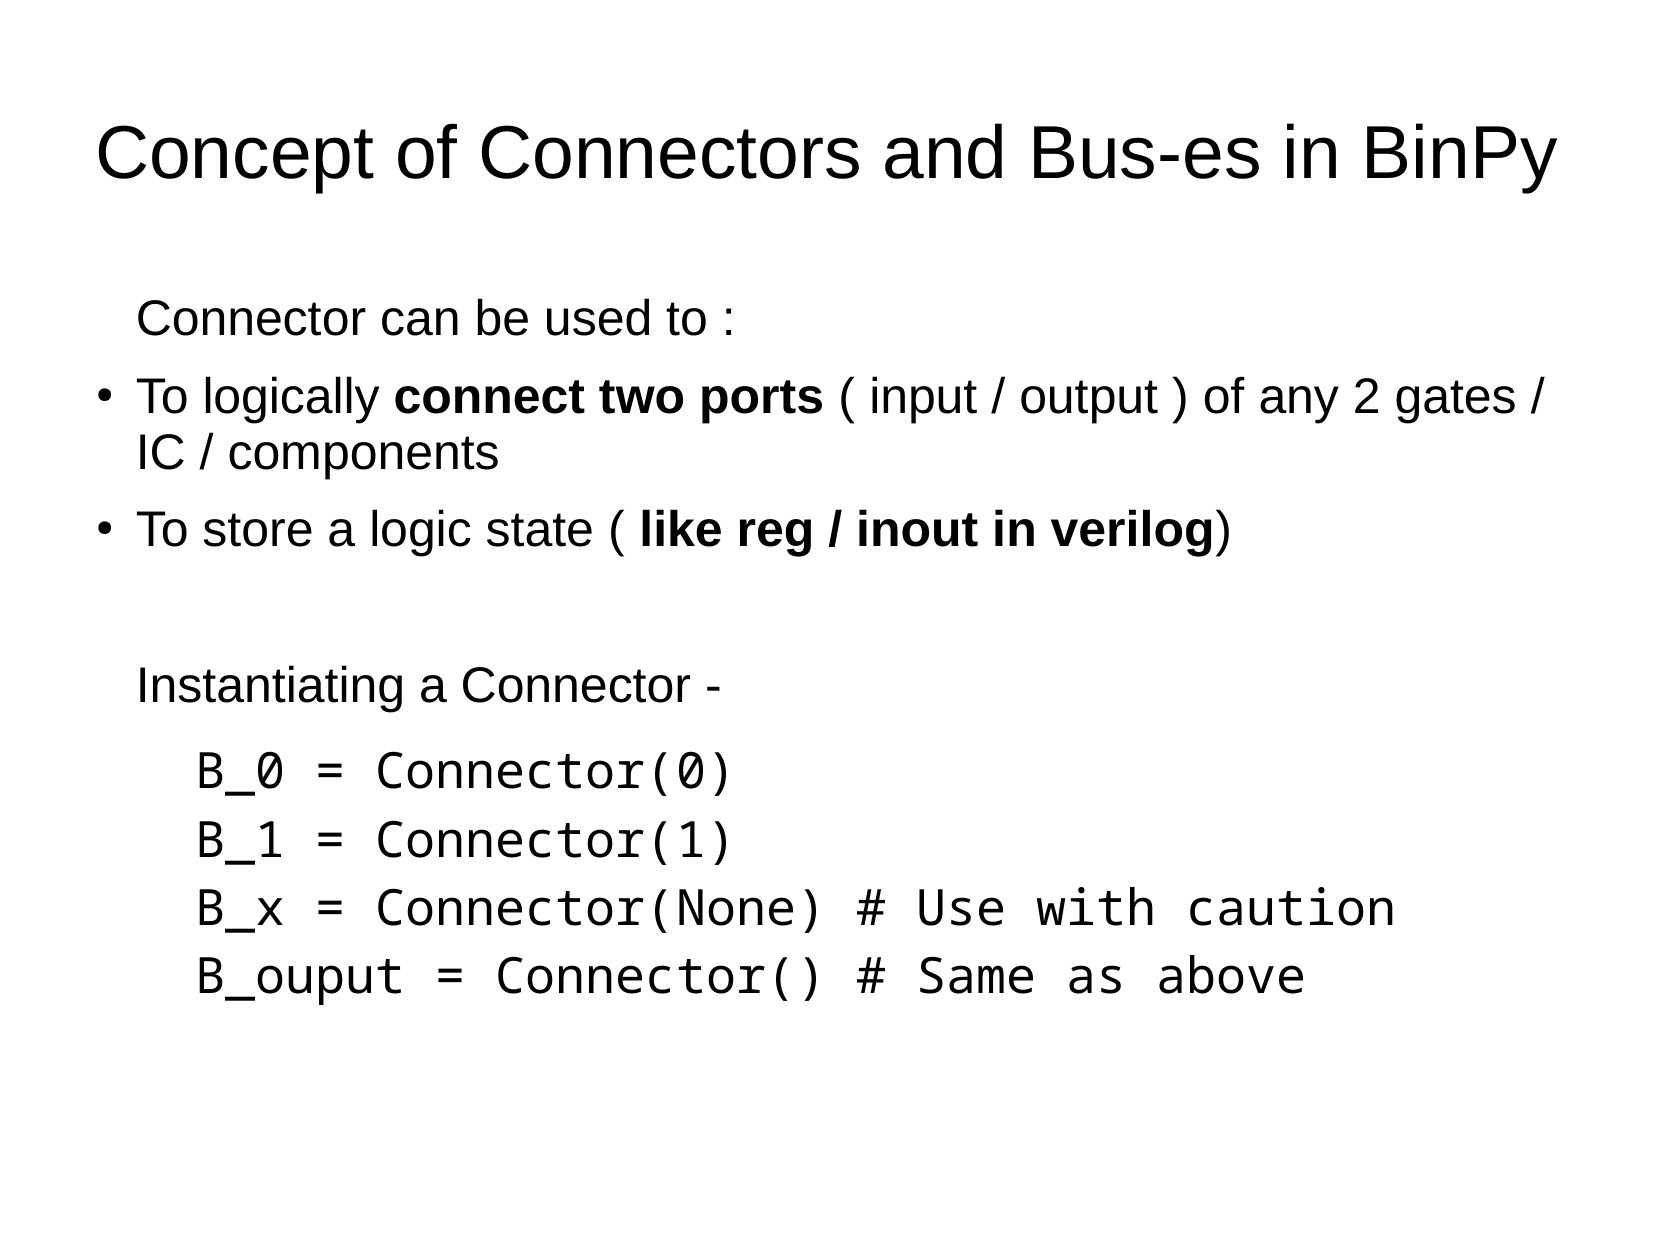

# Concept of Connectors and Bus-es in BinPy
Connector can be used to :
To logically connect two ports ( input / output ) of any 2 gates / IC / components
To store a logic state ( like reg / inout in verilog)
Instantiating a Connector -
 B_0 = Connector(0)
 B_1 = Connector(1)
 B_x = Connector(None) # Use with caution
 B_ouput = Connector() # Same as above